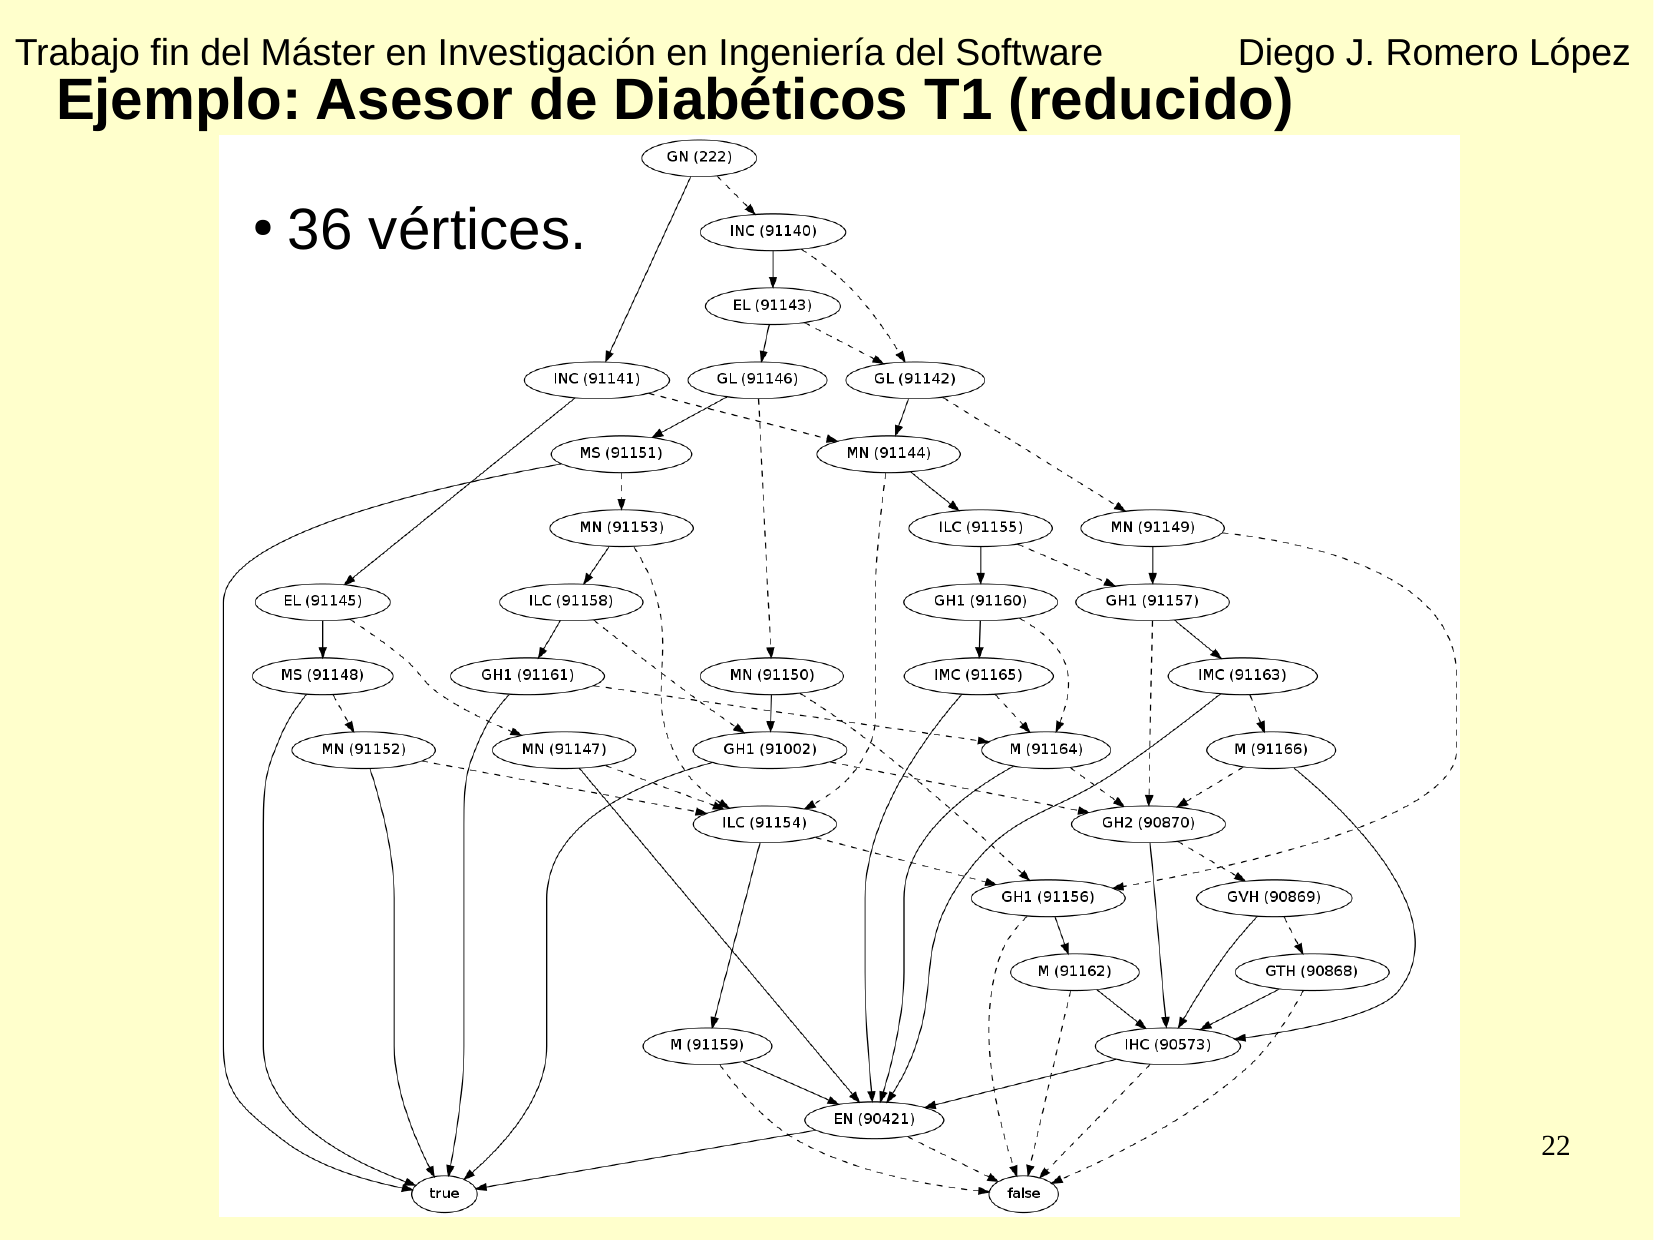

Ejemplo: Asesor de Diabéticos T1 (reducido)
36 vértices.
22